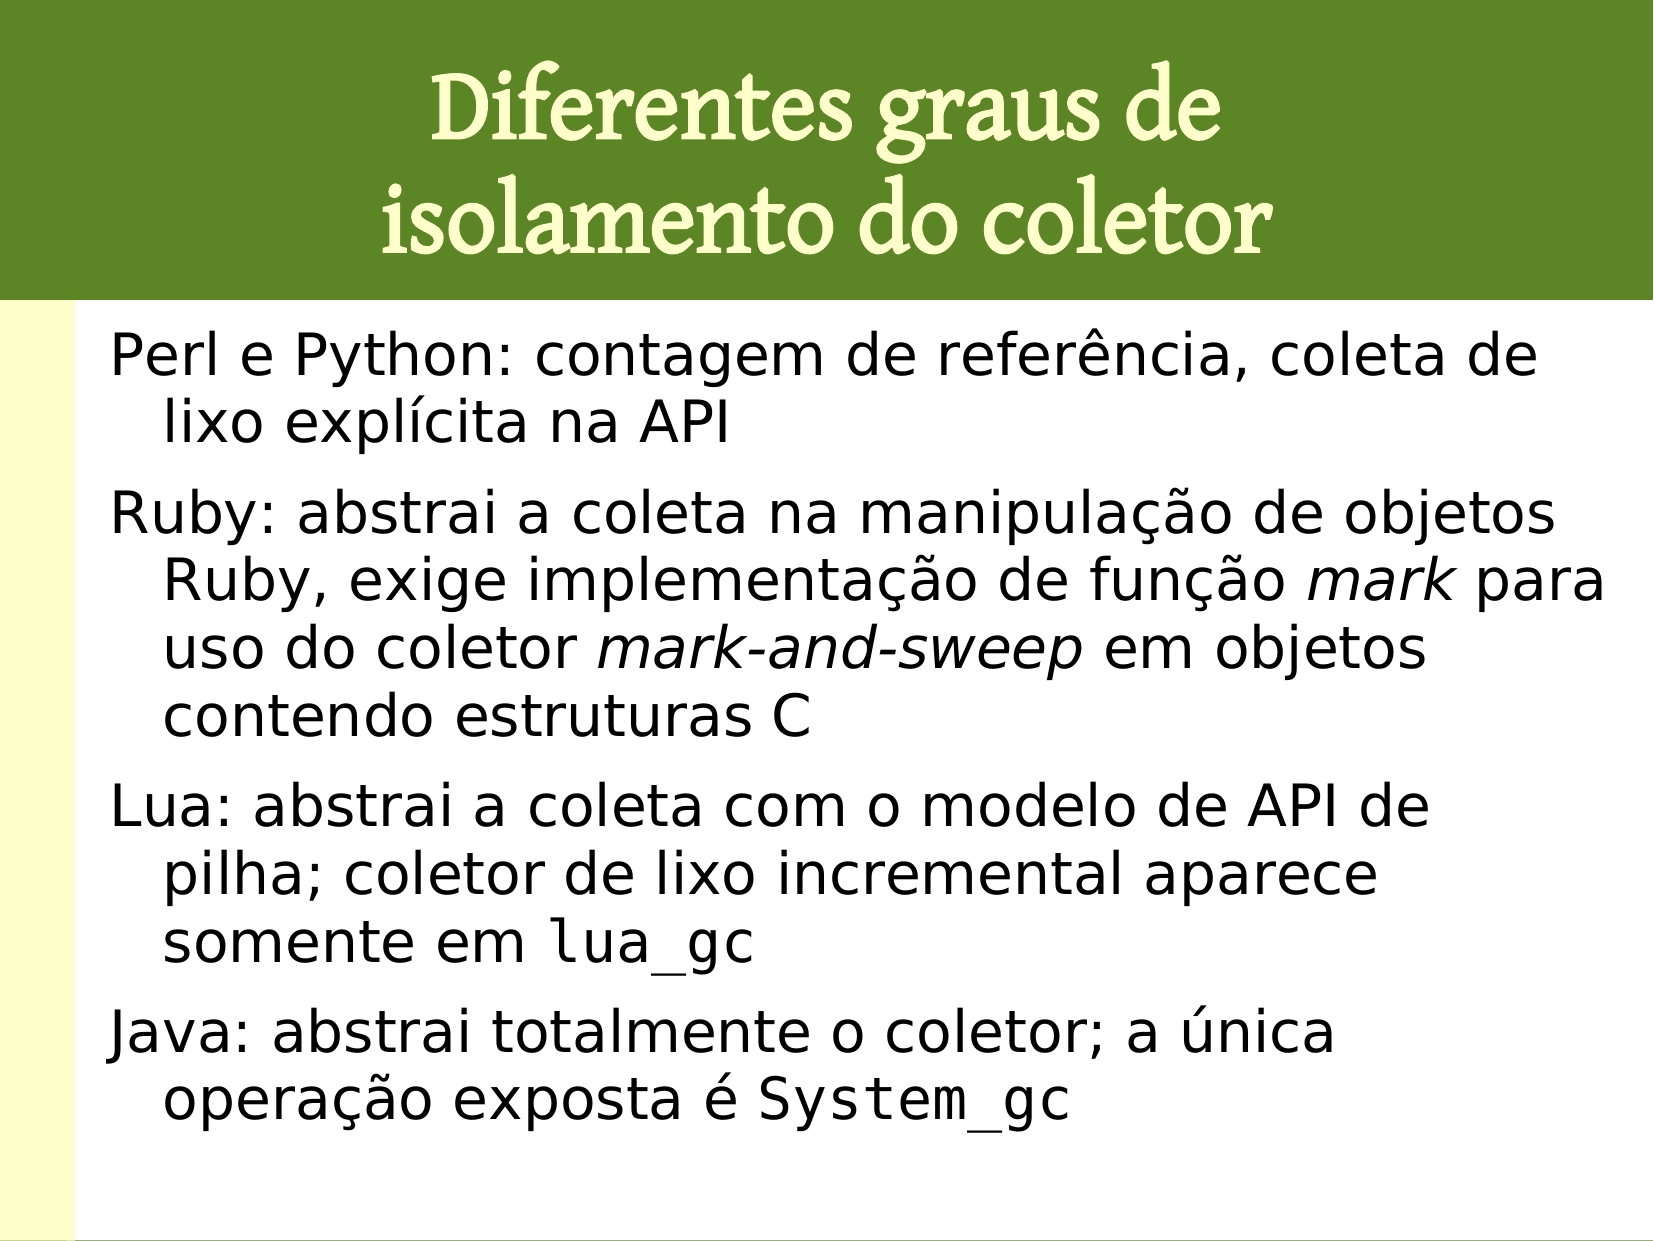

# Diferentes graus de isolamento do coletor
Perl e Python: contagem de referência, coleta de lixo explícita na API
Ruby: abstrai a coleta na manipulação de objetos Ruby, exige implementação de função mark para uso do coletor mark-and-sweep em objetos contendo estruturas C
Lua: abstrai a coleta com o modelo de API de pilha; coletor de lixo incremental aparece somente em lua_gc
Java: abstrai totalmente o coletor; a única operação exposta é System_gc